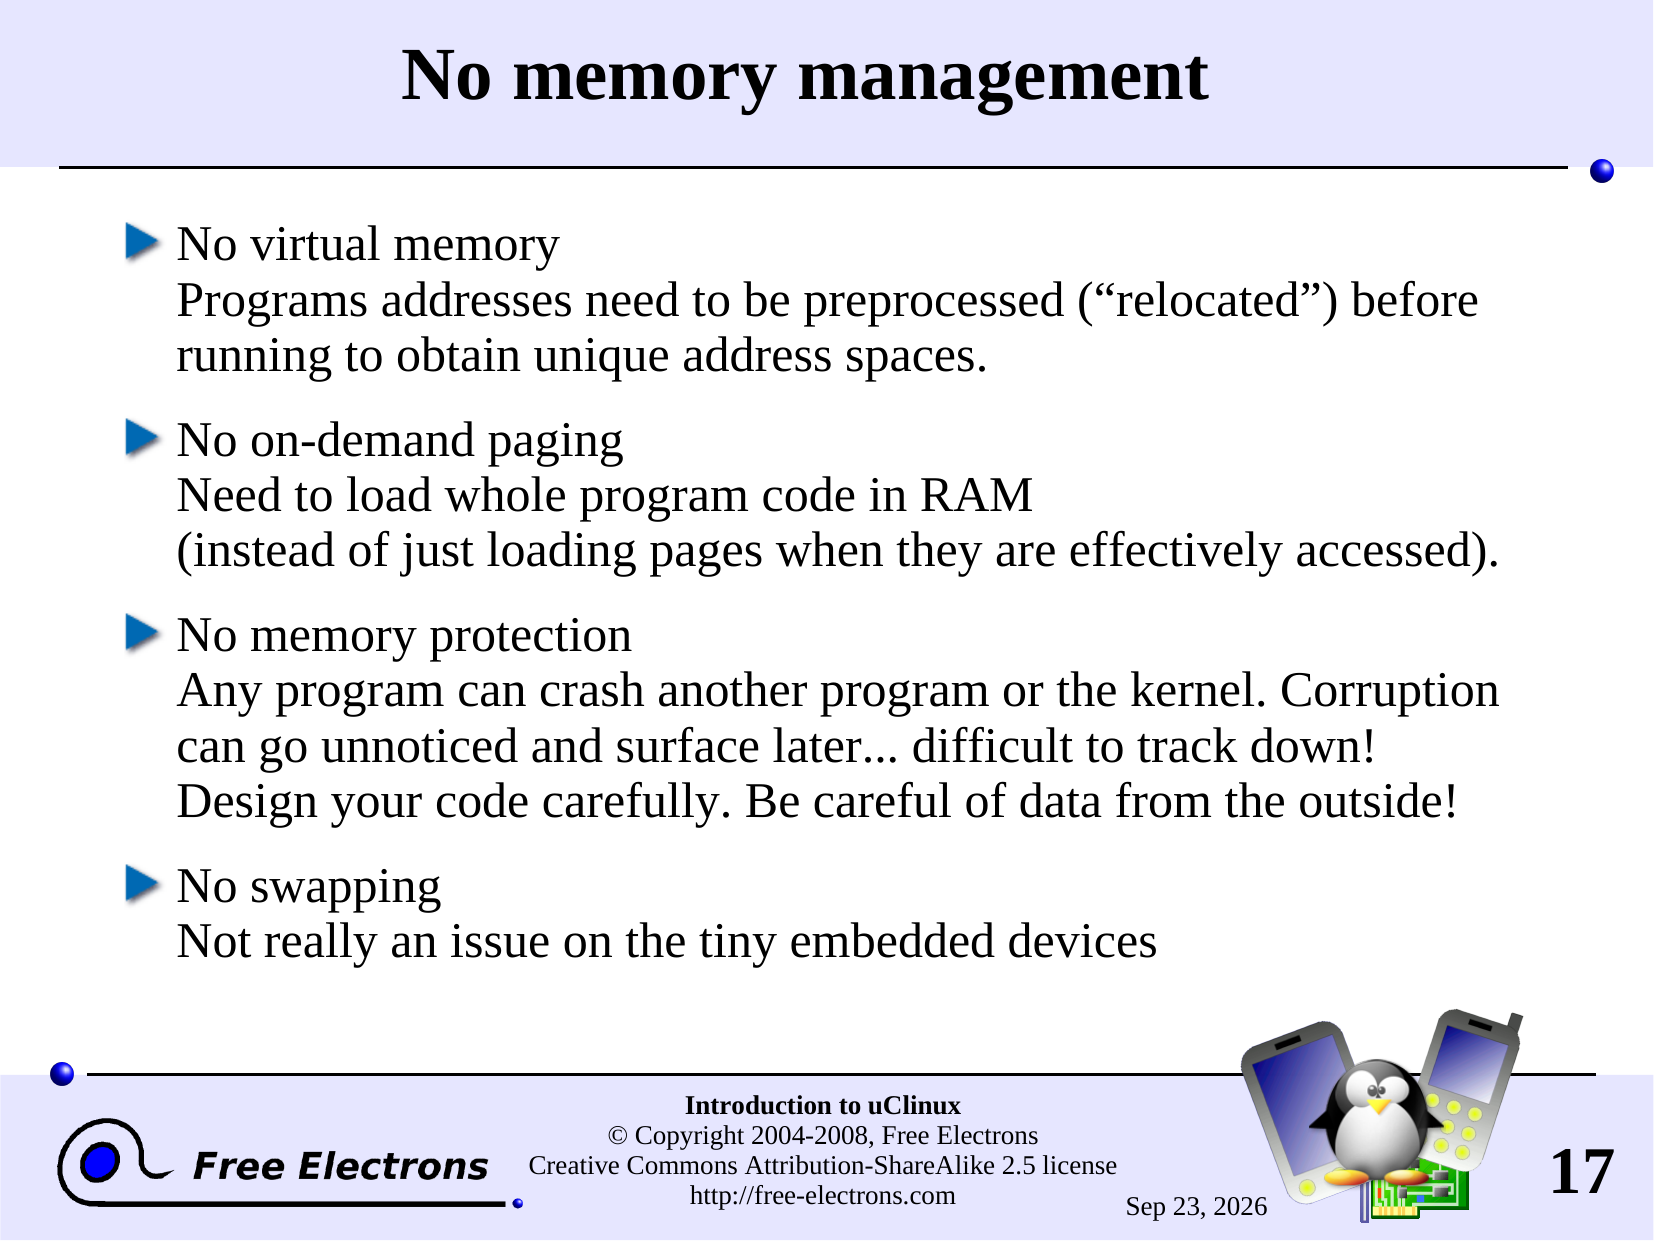

# No memory management
No virtual memory
Programs addresses need to be preprocessed (“relocated”) before running to obtain unique address spaces.
No on-demand paging
Need to load whole program code in RAM
(instead of just loading pages when they are effectively accessed).
No memory protection
Any program can crash another program or the kernel. Corruption can go unnoticed and surface later... difficult to track down! Design your code carefully. Be careful of data from the outside!
No swapping
Not really an issue on the tiny embedded devices